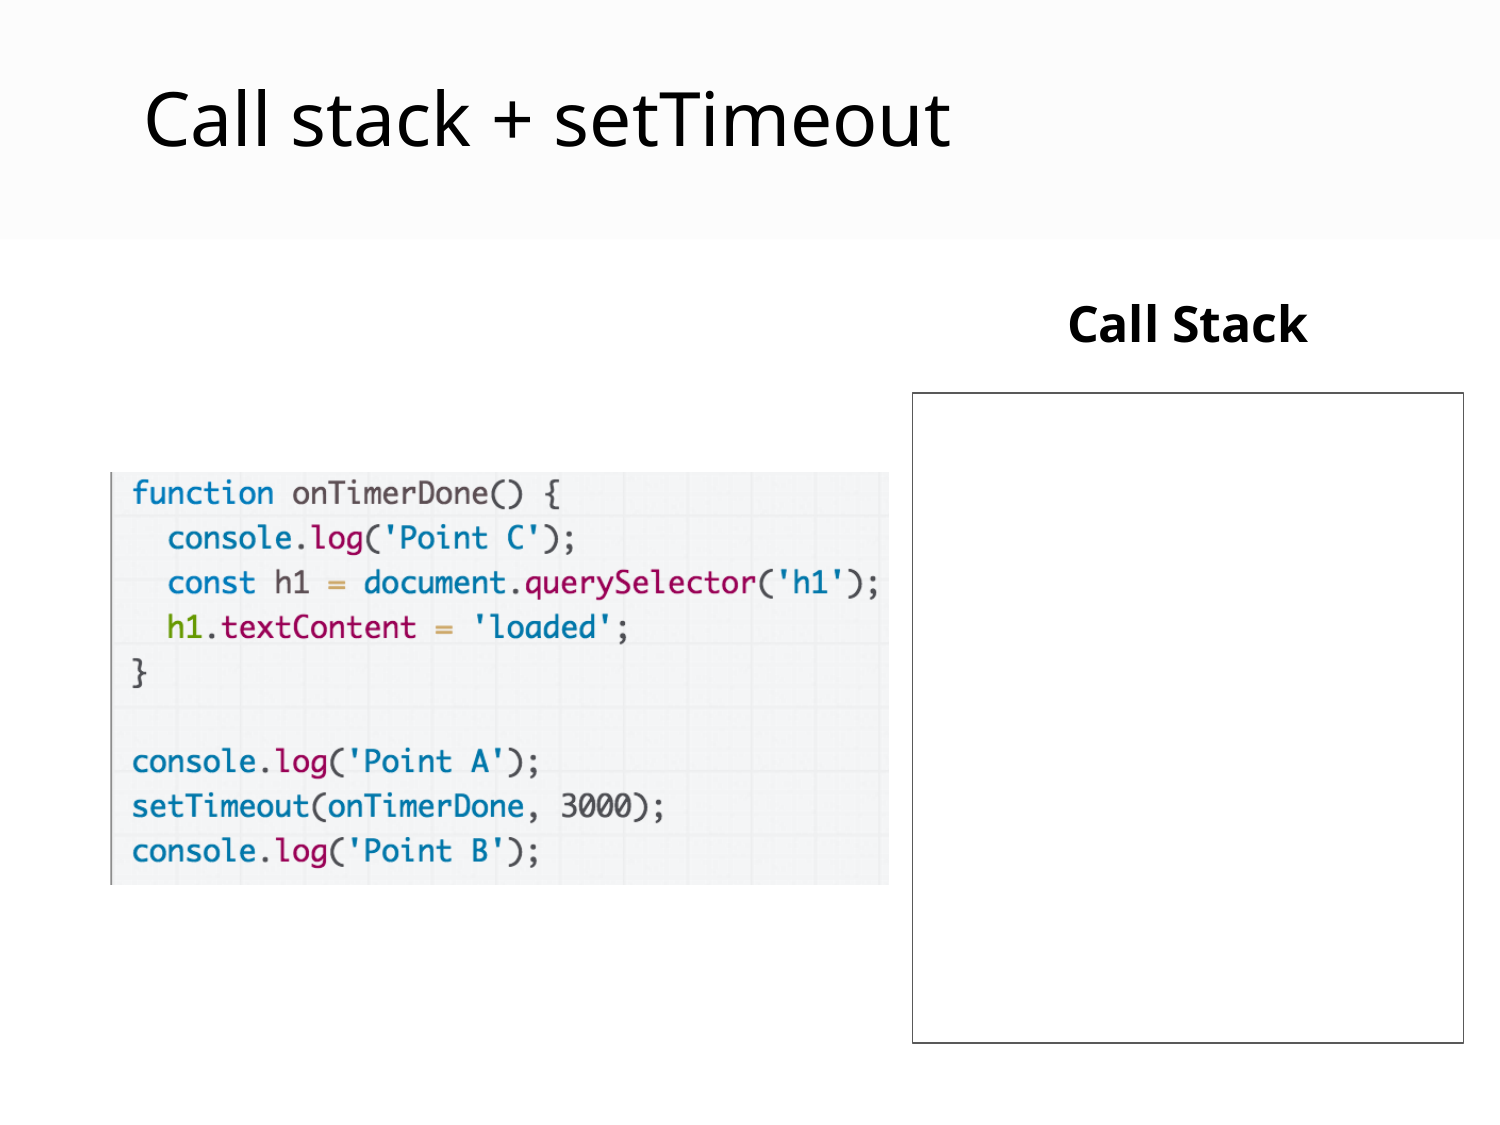

# Call stack + setTimeout
Call Stack